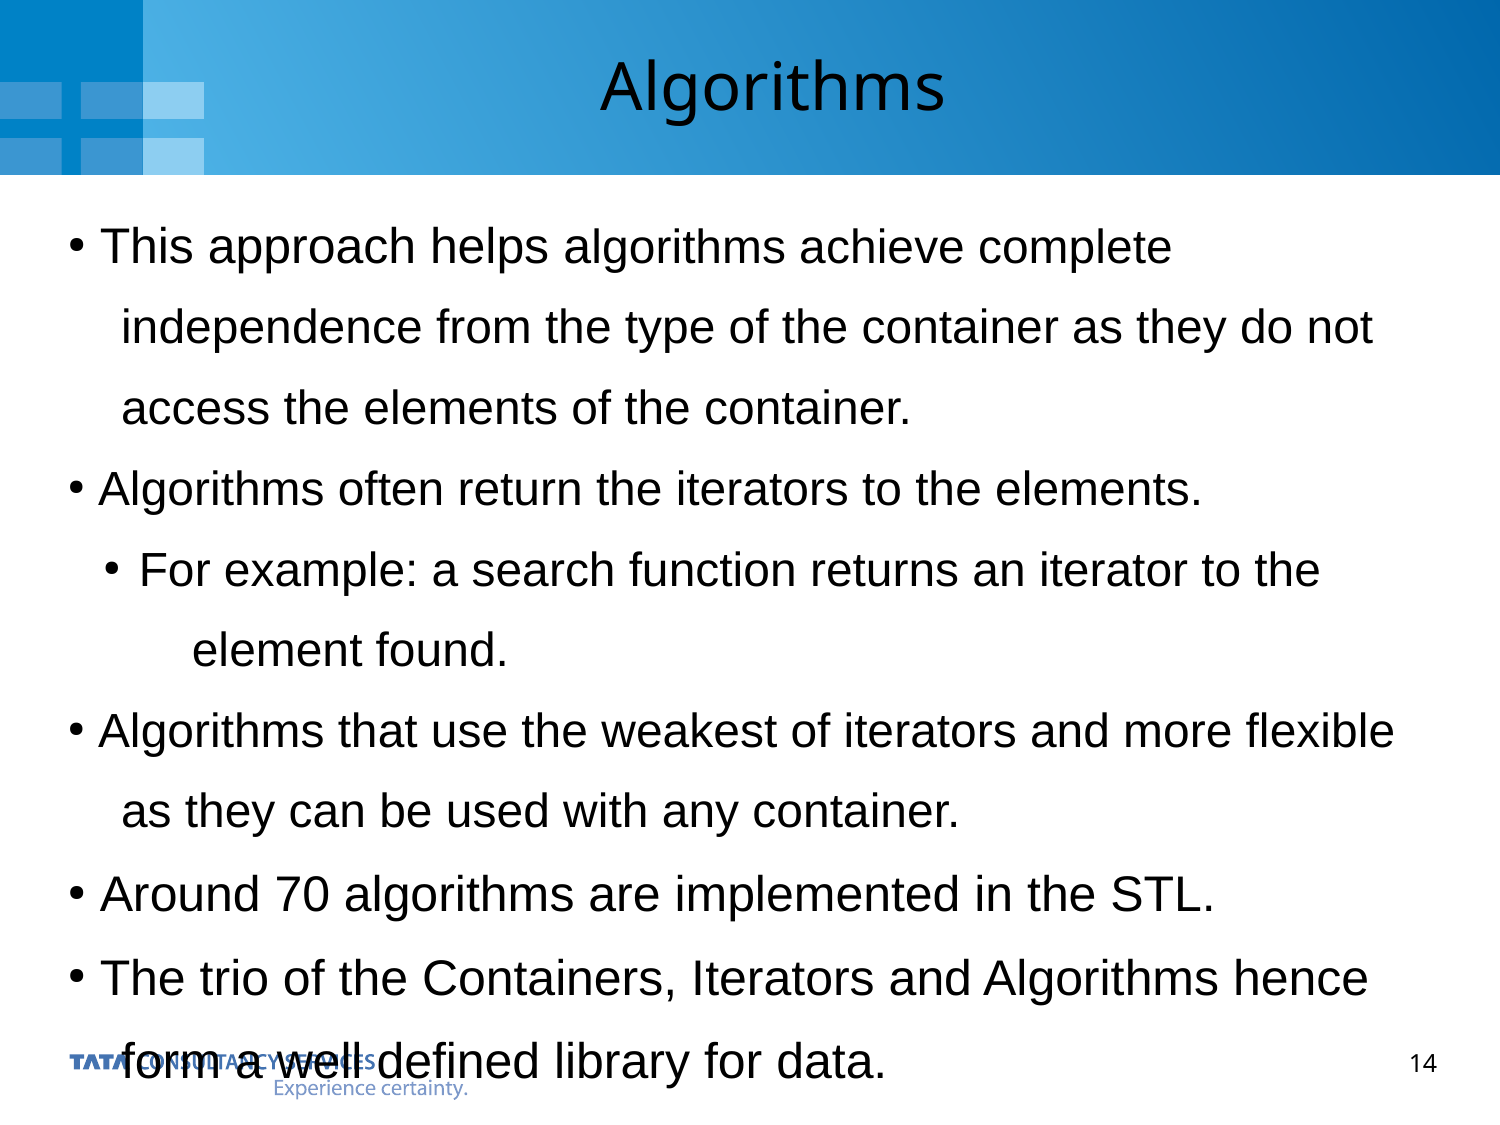

Algorithms
 This approach helps algorithms achieve complete independence from the type of the container as they do not access the elements of the container.
 Algorithms often return the iterators to the elements.
For example: a search function returns an iterator to the element found.
 Algorithms that use the weakest of iterators and more flexible as they can be used with any container.
 Around 70 algorithms are implemented in the STL.
 The trio of the Containers, Iterators and Algorithms hence form a well defined library for data.